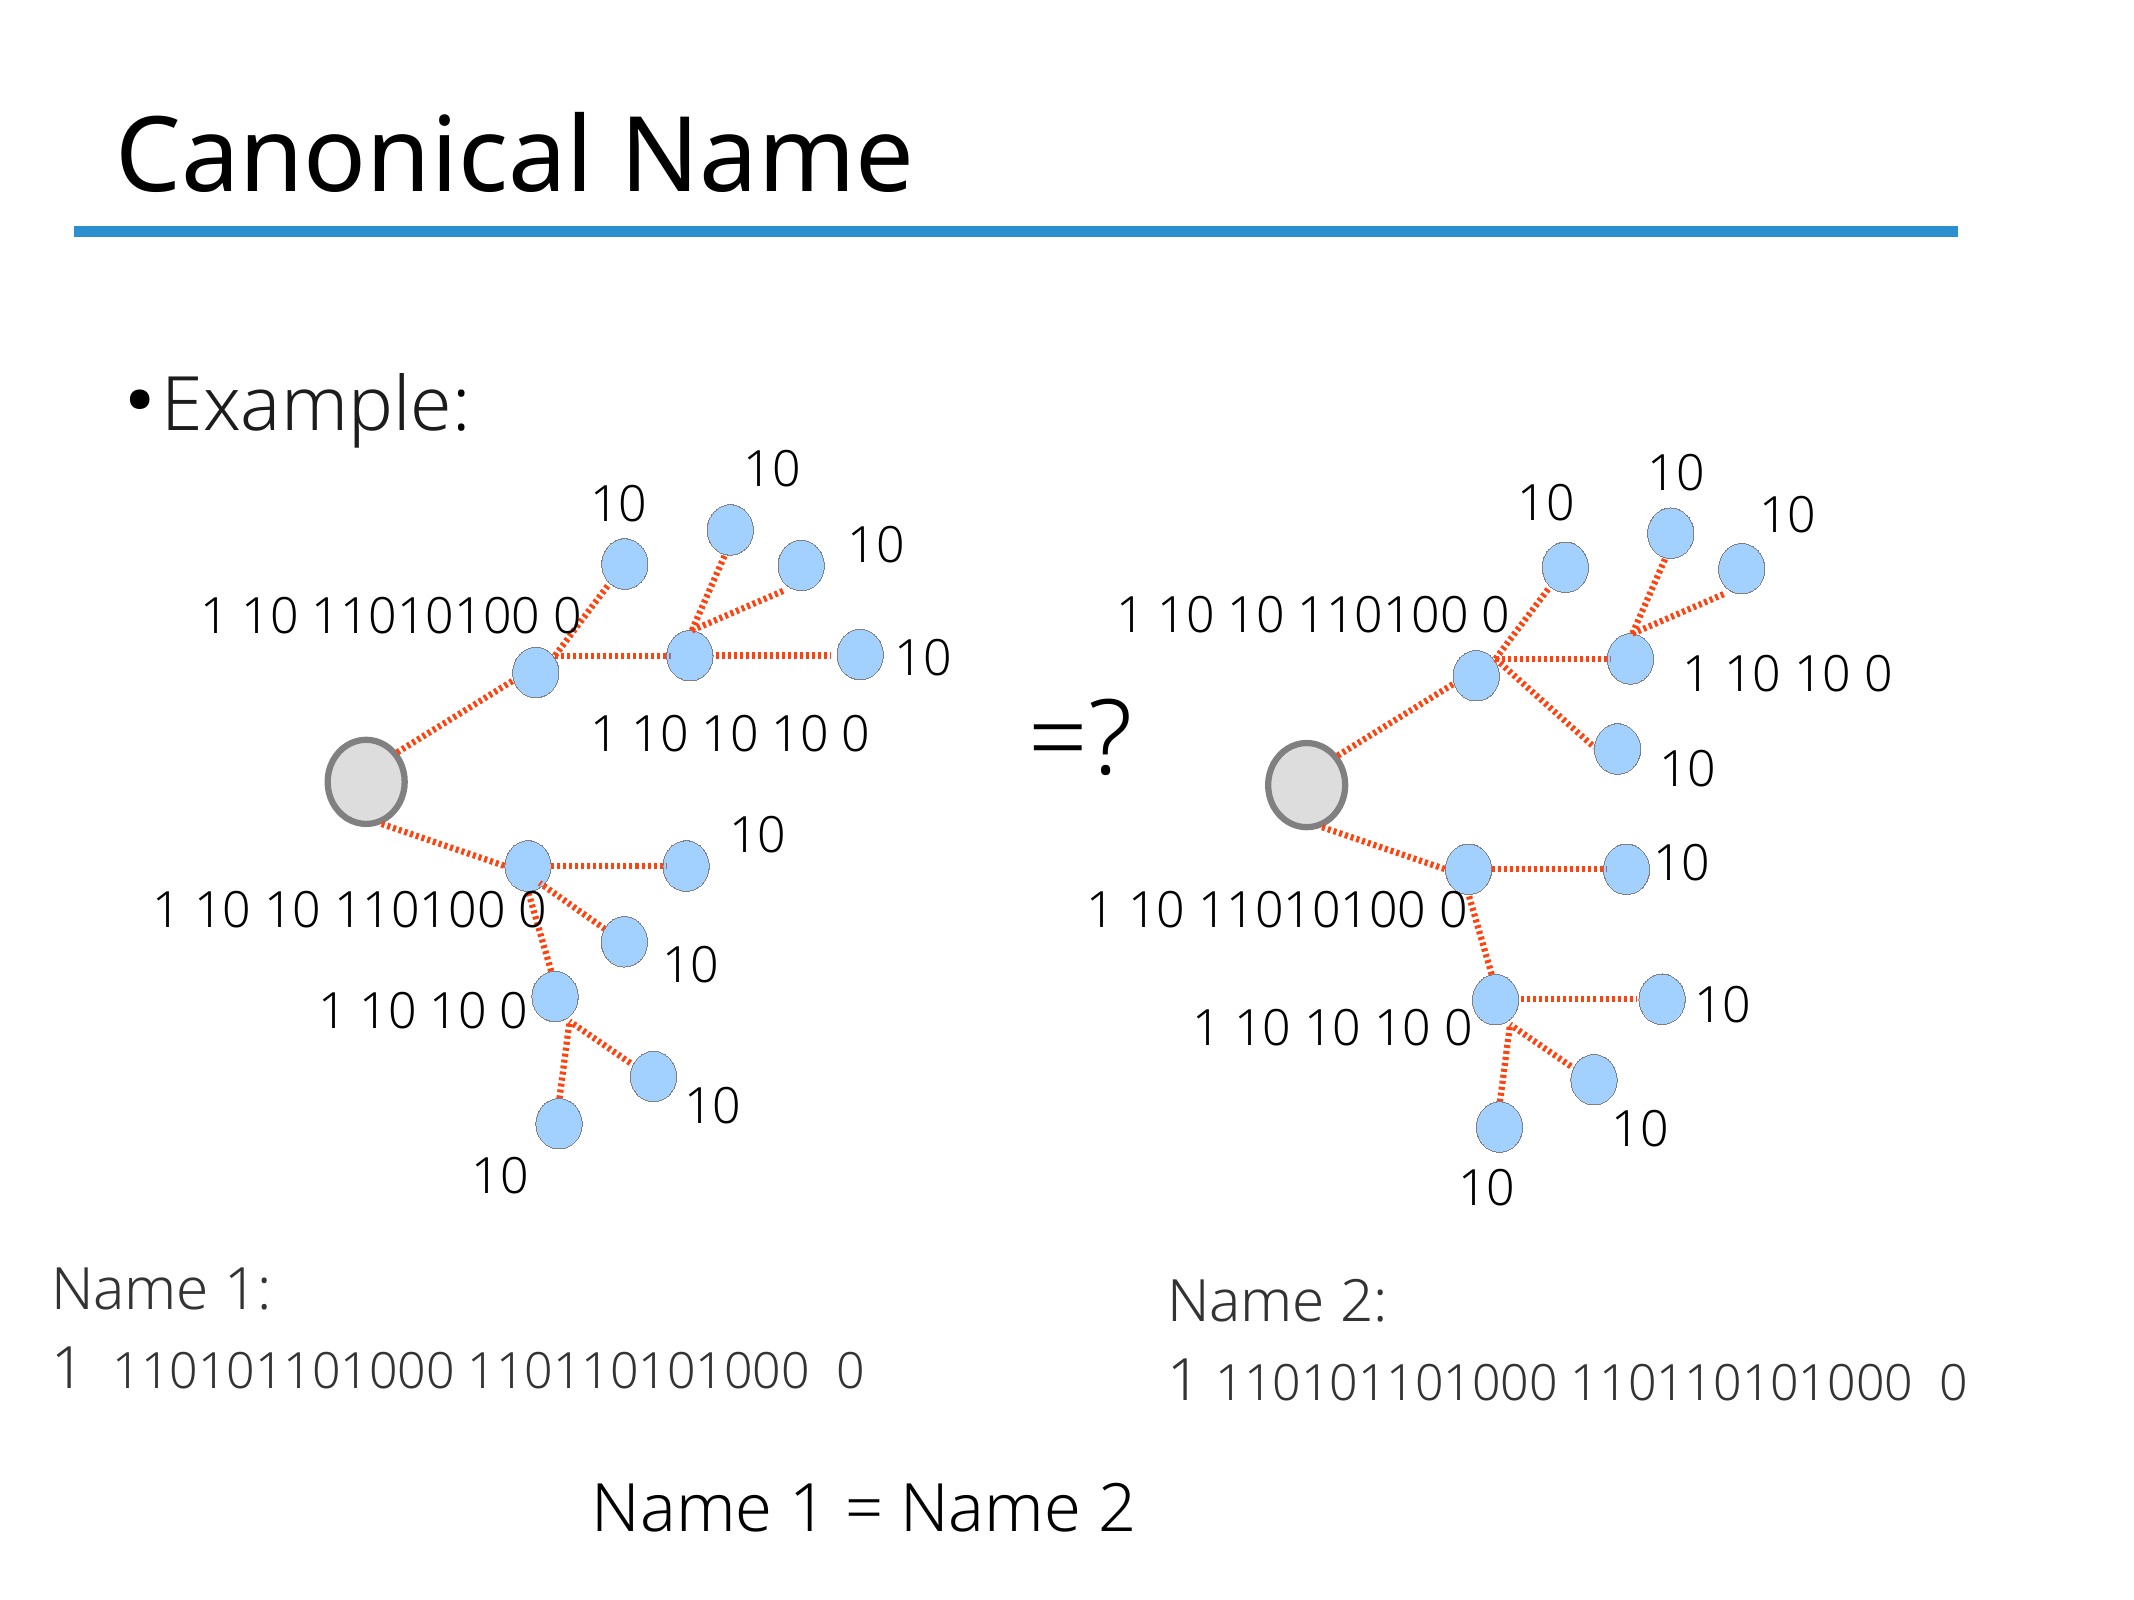

Canonical Name
Example:
10
10
10
10
10
10
1 10 10 110100 0
1 10 11010100 0
10
1 10 10 0
=?
1 10 10 10 0
10
10
10
1 10 10 110100 0
1 10 11010100 0
10
10
1 10 10 0
1 10 10 10 0
10
10
10
10
Name 1:
1 110101101000 110110101000 0
Name 2:
1 110101101000 110110101000 0
Name 1 = Name 2